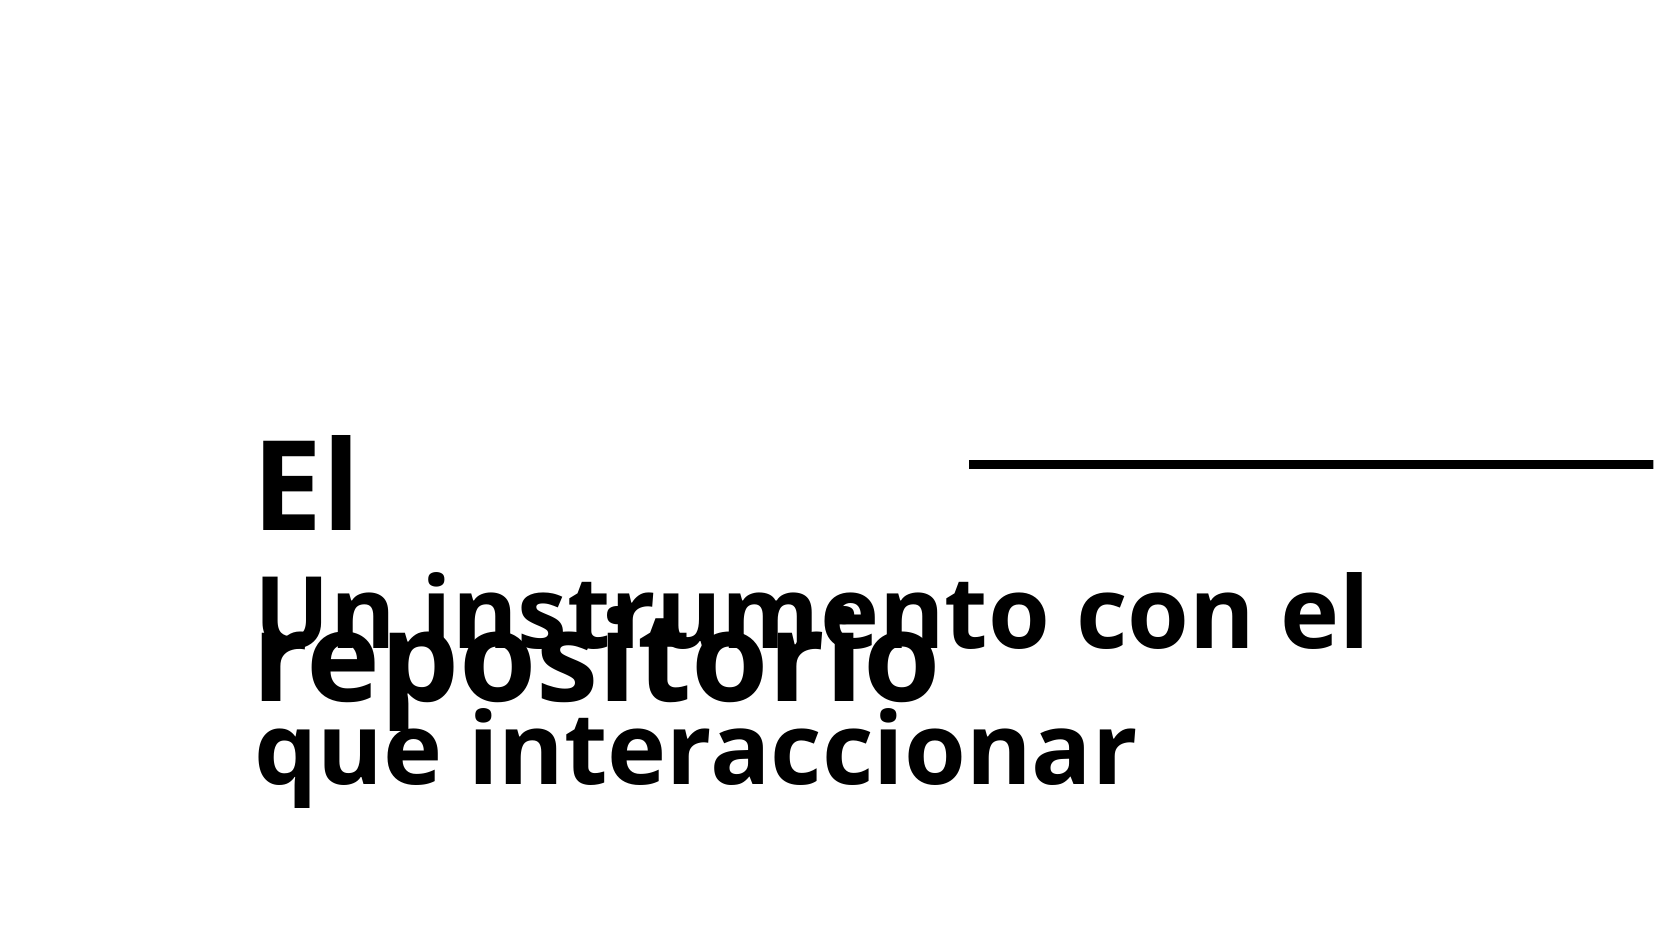

El repositorio
Un instrumento con el que interaccionar